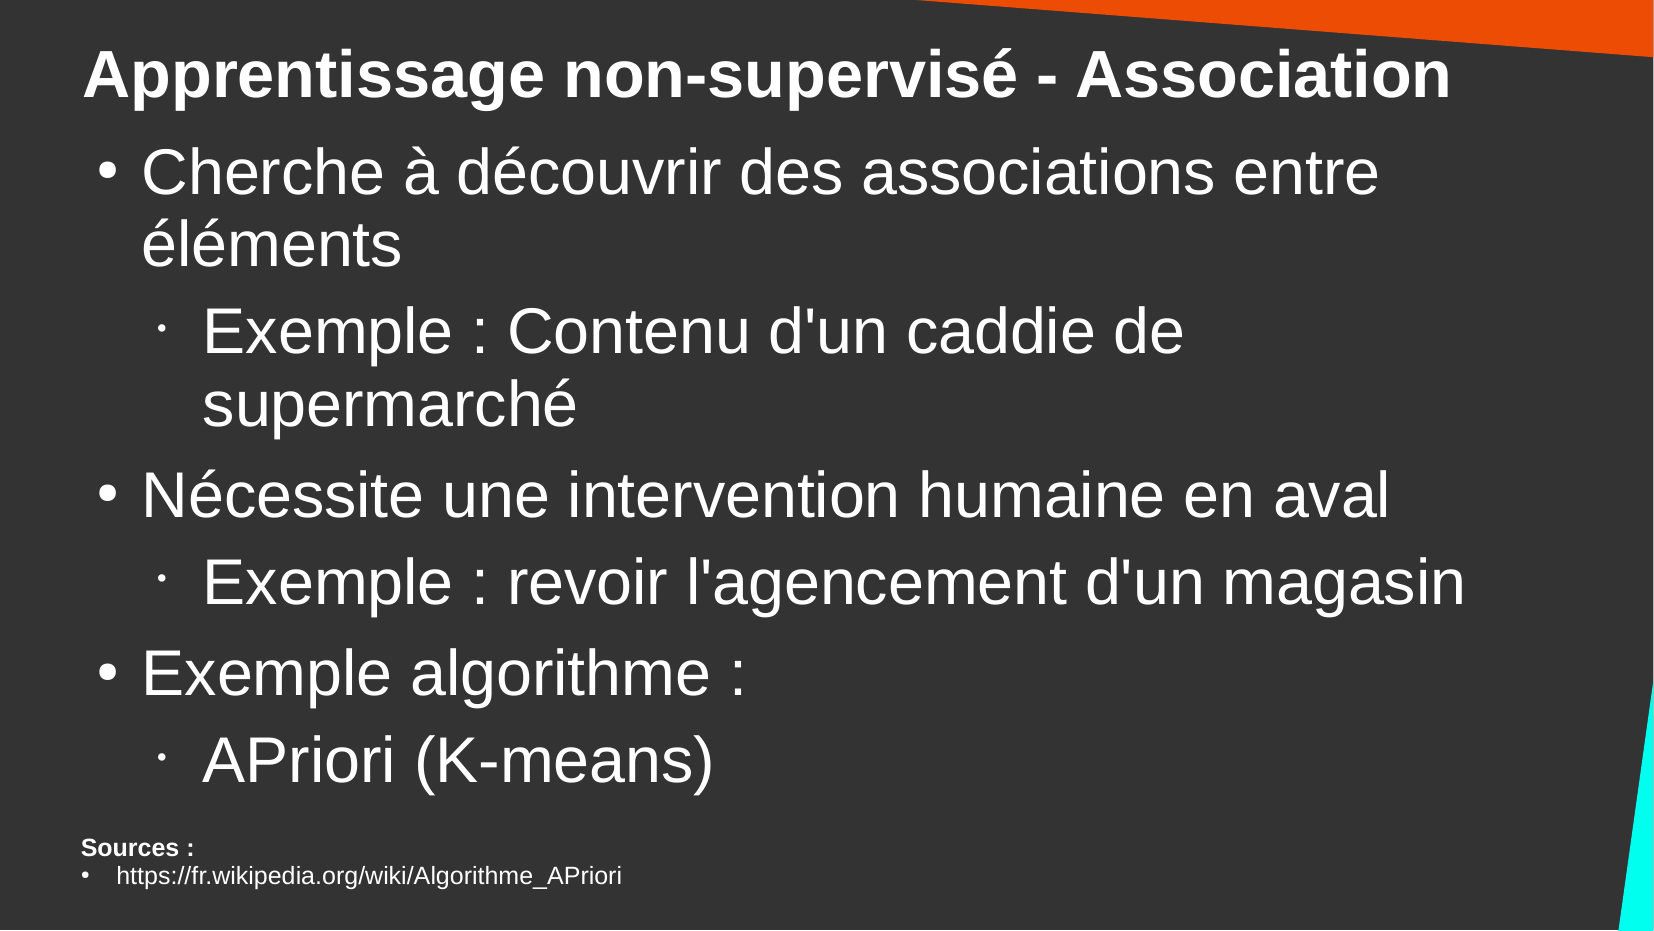

# Apprentissage non-supervisé - Association
Cherche à découvrir des associations entre éléments
Exemple : Contenu d'un caddie de supermarché
Nécessite une intervention humaine en aval
Exemple : revoir l'agencement d'un magasin
Exemple algorithme :
APriori (K-means)
Sources :
https://fr.wikipedia.org/wiki/Algorithme_APriori